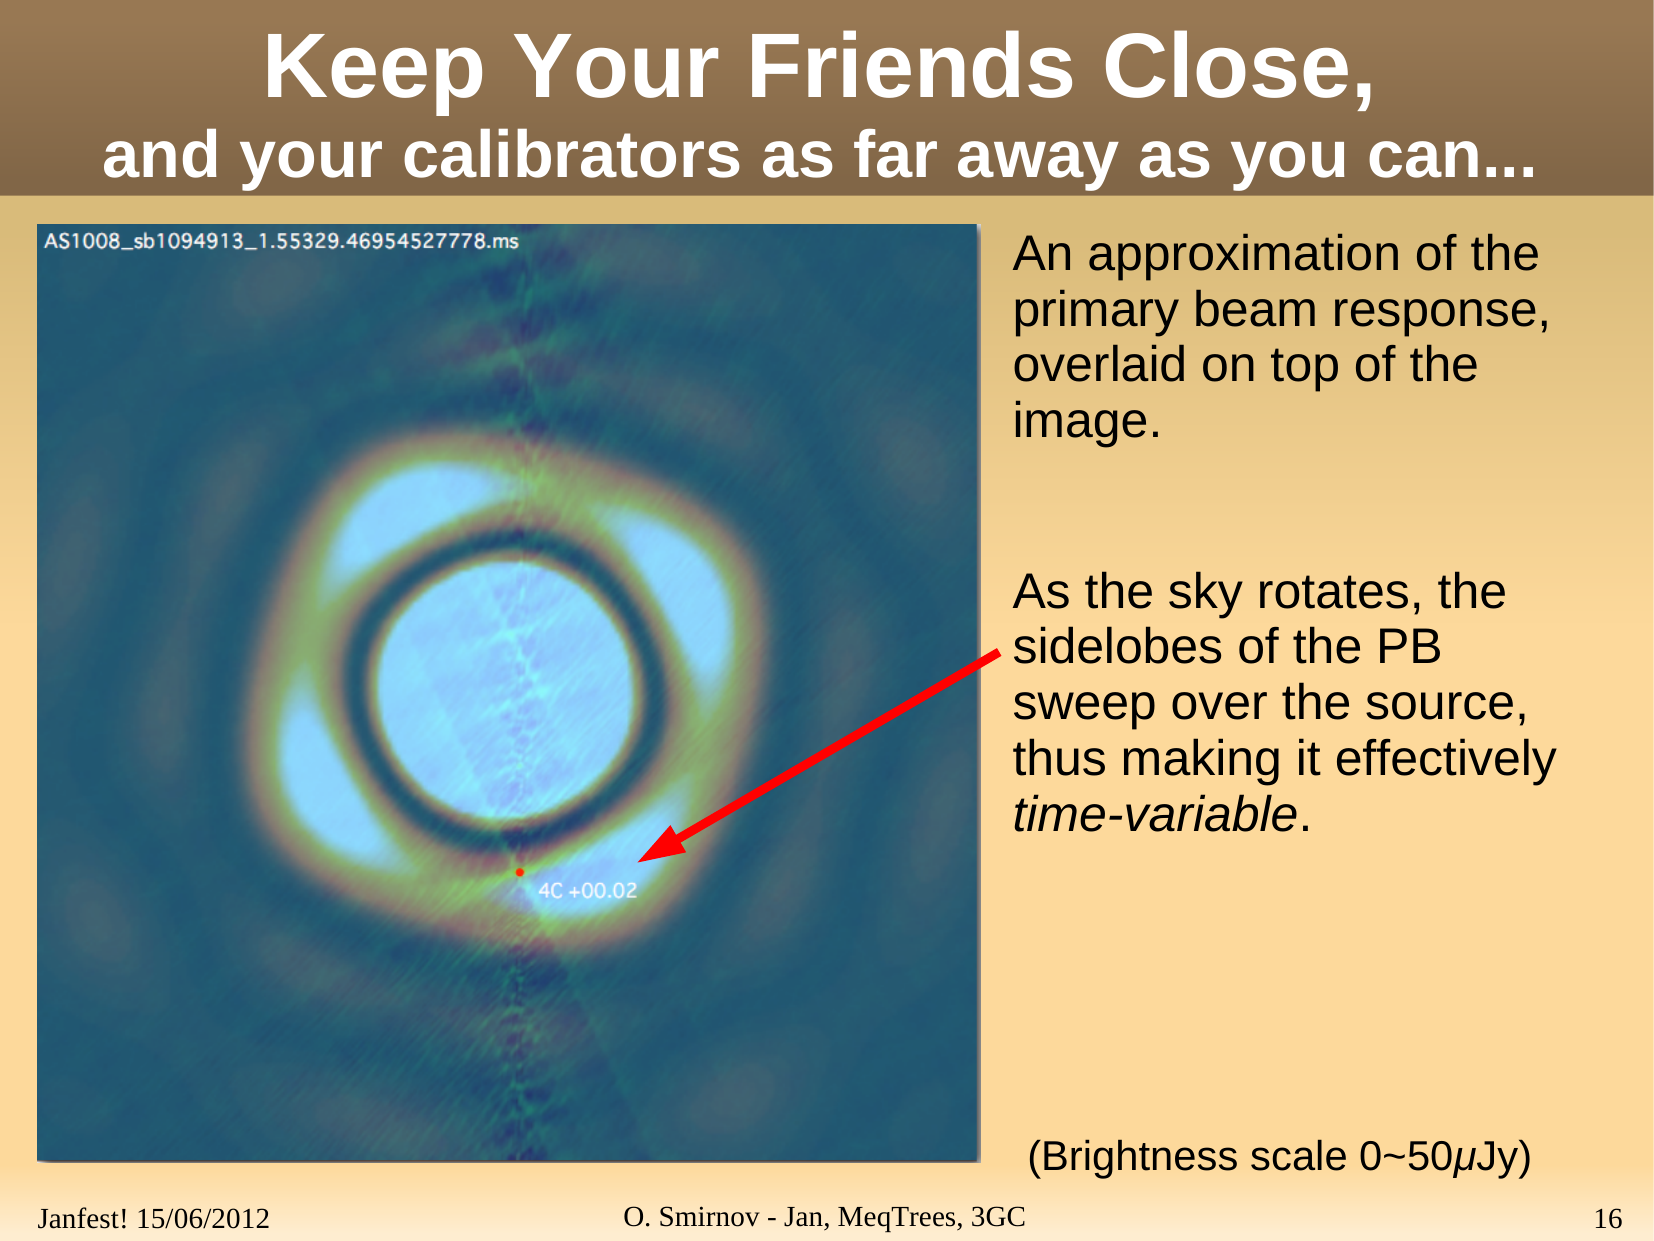

# Keep Your Friends Close, and your calibrators as far away as you can...
An approximation of the primary beam response, overlaid on top of the image.
As the sky rotates, the sidelobes of the PB sweep over the source, thus making it effectively time-variable.
This is your science
(good luck!)
This is your
phase calibrator
(Brightness scale 0~50μJy)
O. Smirnov - Jan, MeqTrees, 3GC
Janfest! 15/06/2012
16